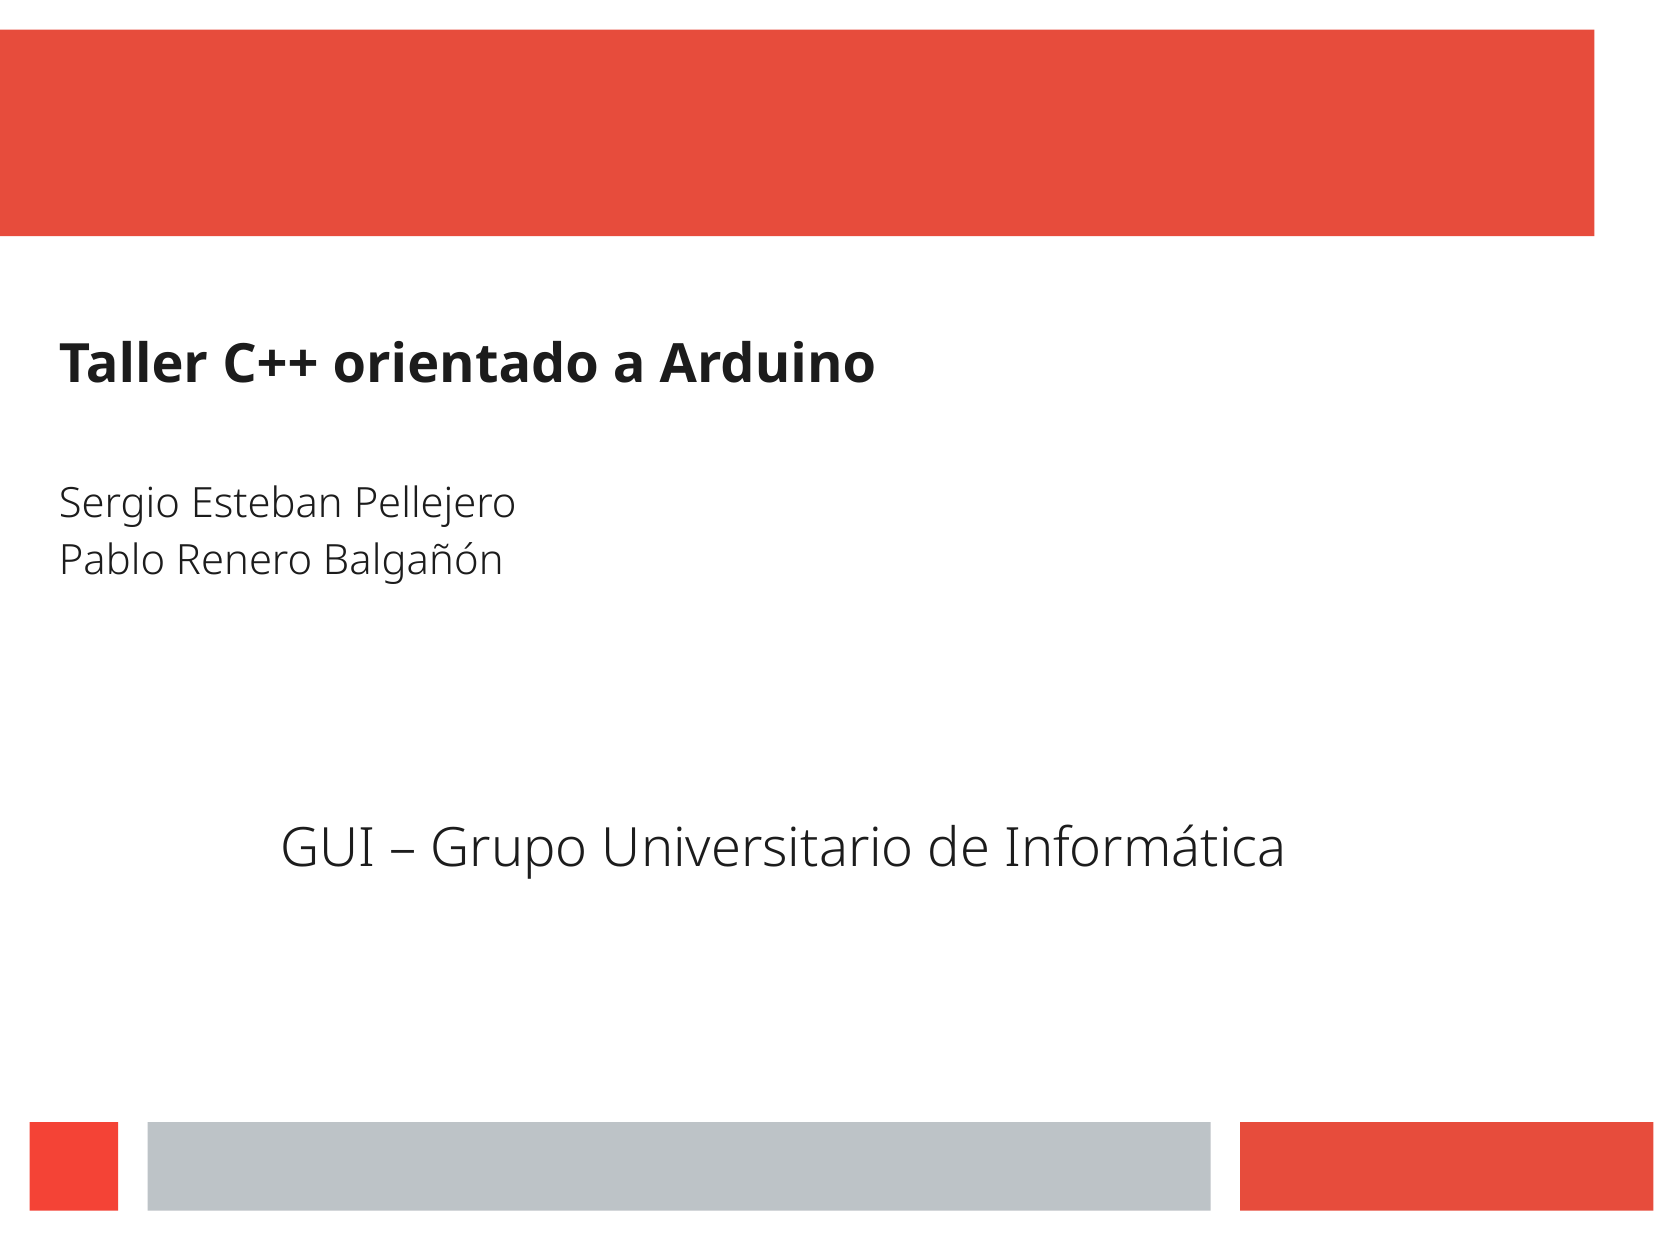

Taller C++ orientado a Arduino
Sergio Esteban Pellejero
Pablo Renero Balgañón
			GUI – Grupo Universitario de Informática
#